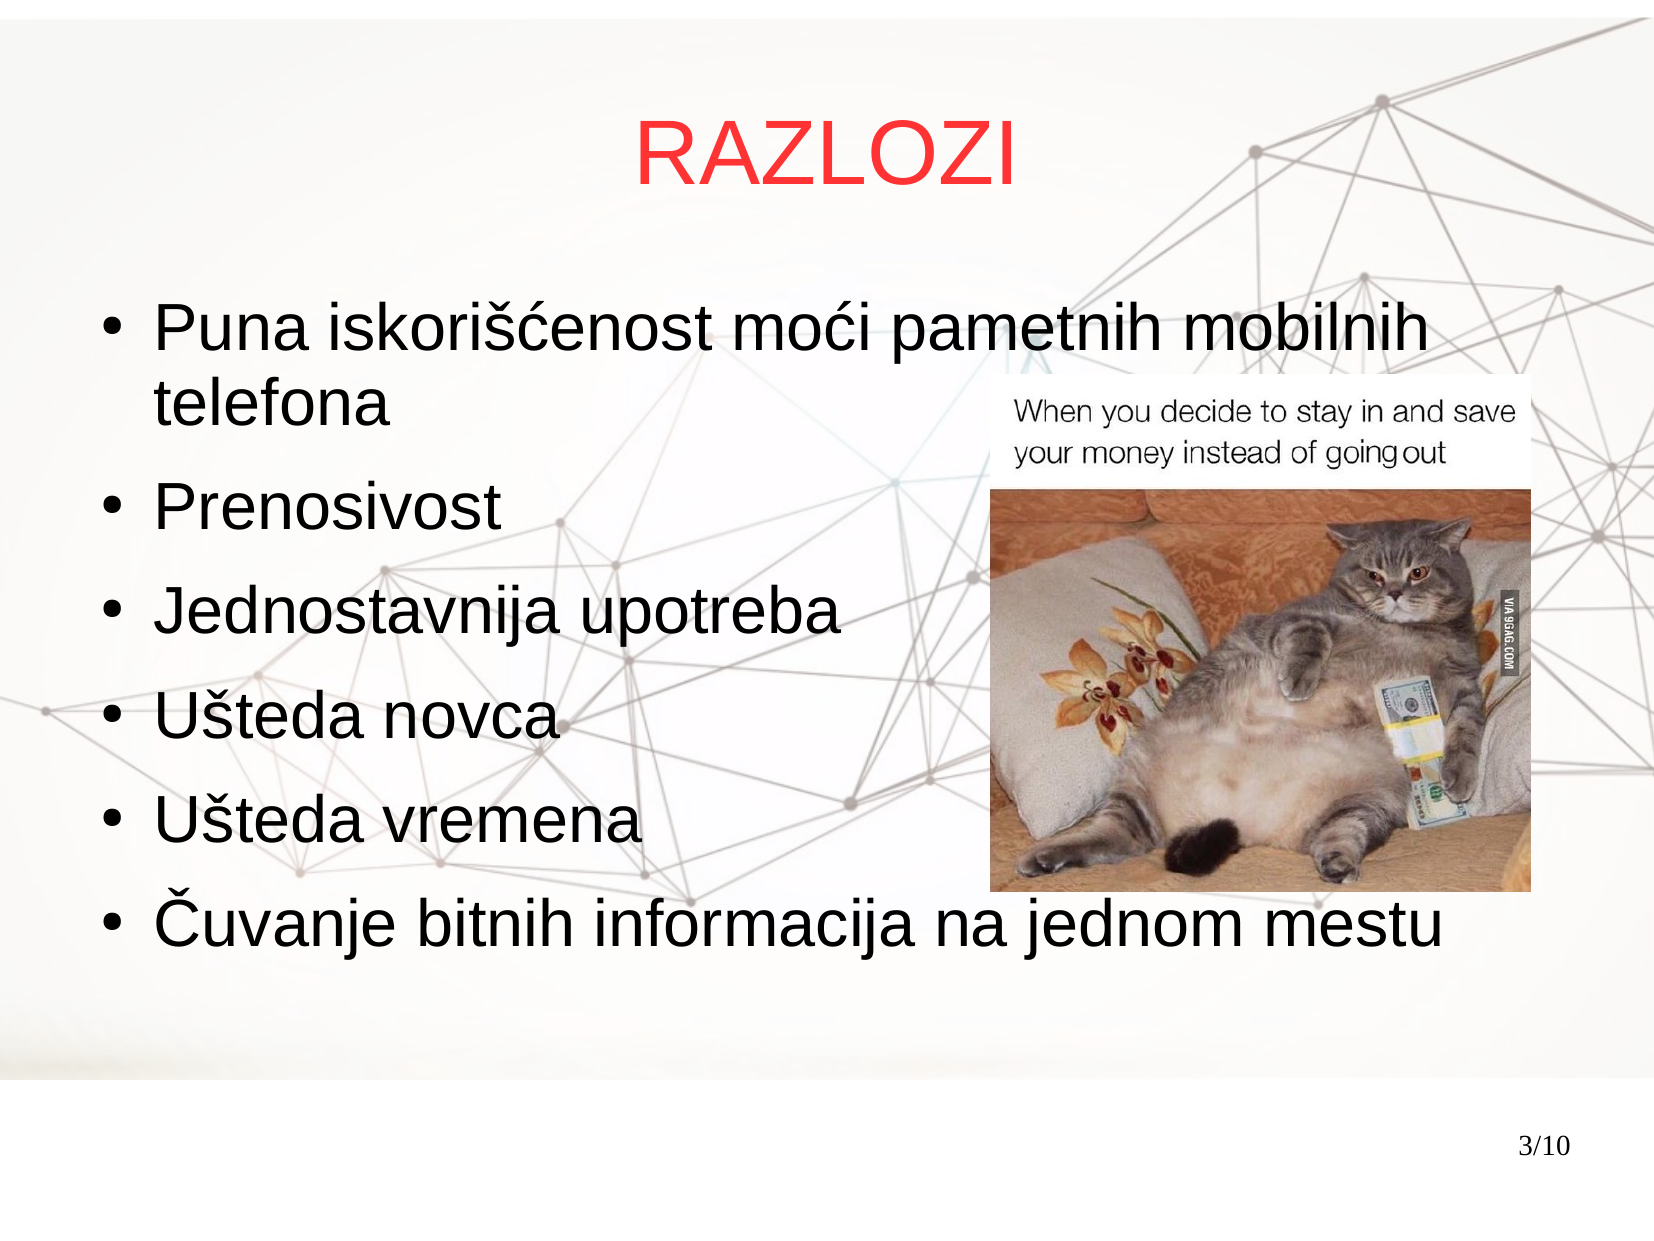

# RAZLOZI
Puna iskorišćenost moći pametnih mobilnih telefona
Prenosivost
Jednostavnija upotreba
Ušteda novca
Ušteda vremena
Čuvanje bitnih informacija na jednom mestu
3